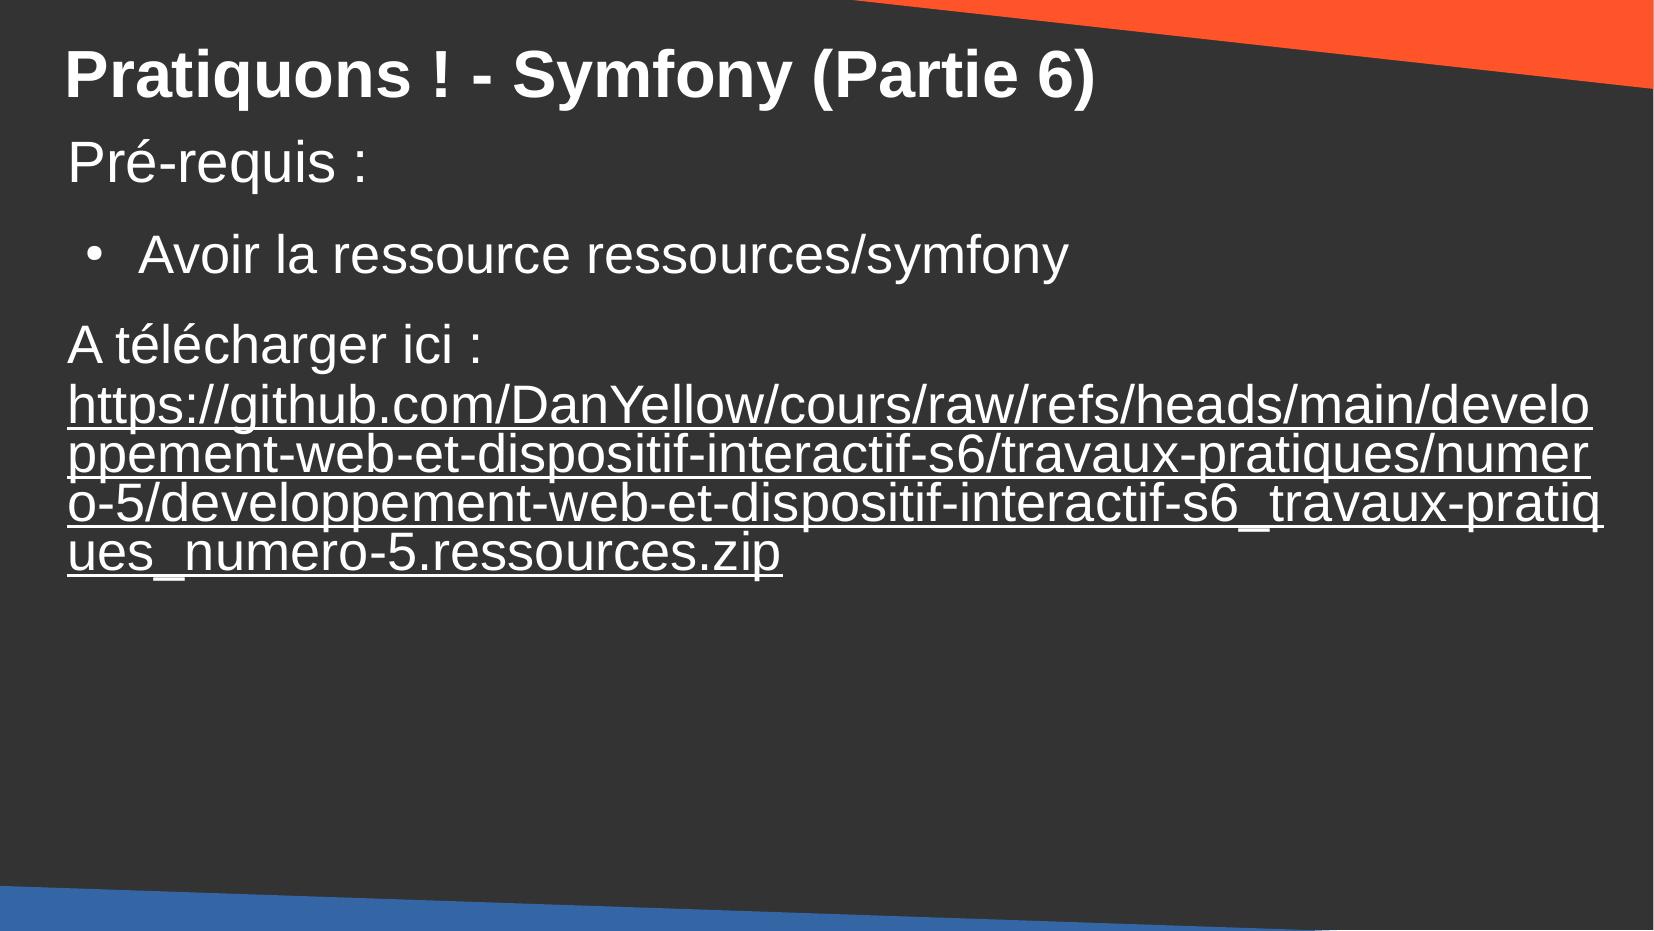

# Pratiquons ! - Symfony (Partie 6)
Pré-requis :
Avoir la ressource ressources/symfony
A télécharger ici :https://github.com/DanYellow/cours/raw/refs/heads/main/developpement-web-et-dispositif-interactif-s6/travaux-pratiques/numero-5/developpement-web-et-dispositif-interactif-s6_travaux-pratiques_numero-5.ressources.zip